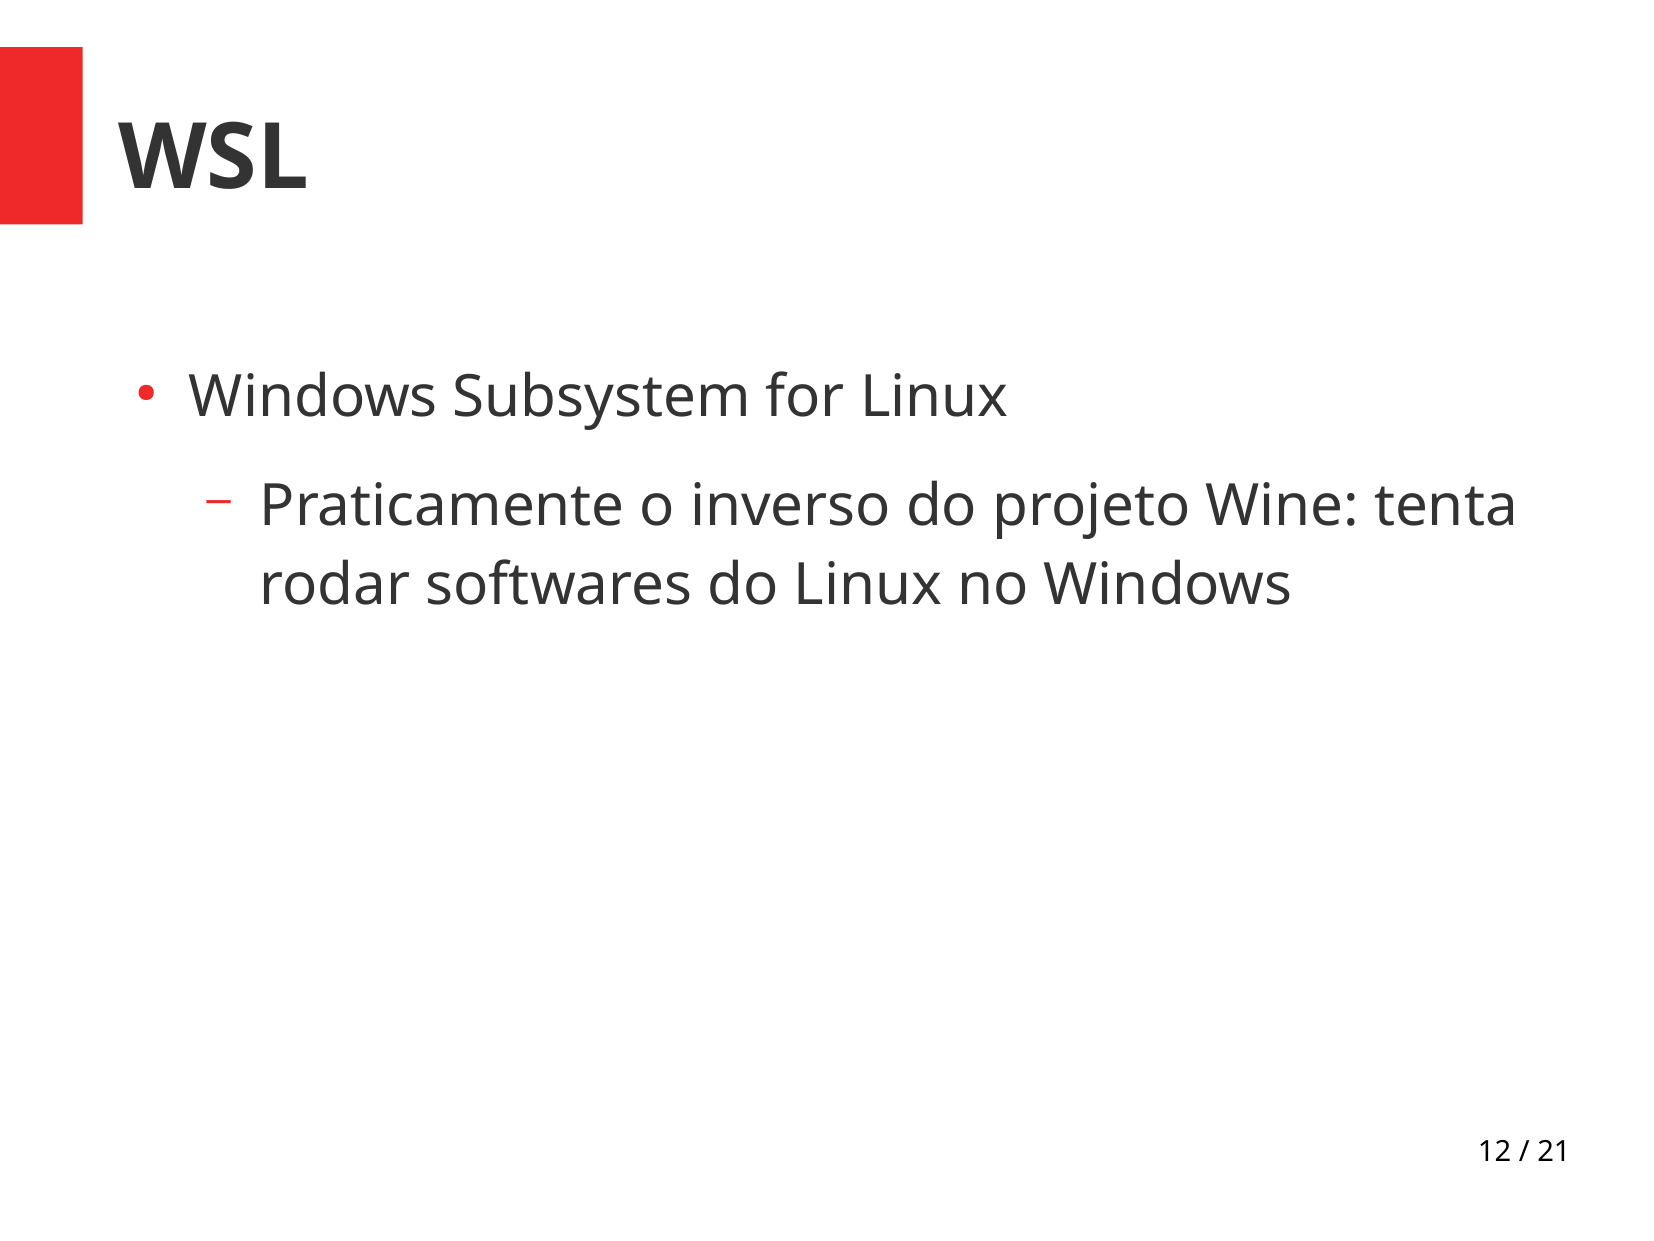

# WSL
Windows Subsystem for Linux
Praticamente o inverso do projeto Wine: tenta rodar softwares do Linux no Windows
12